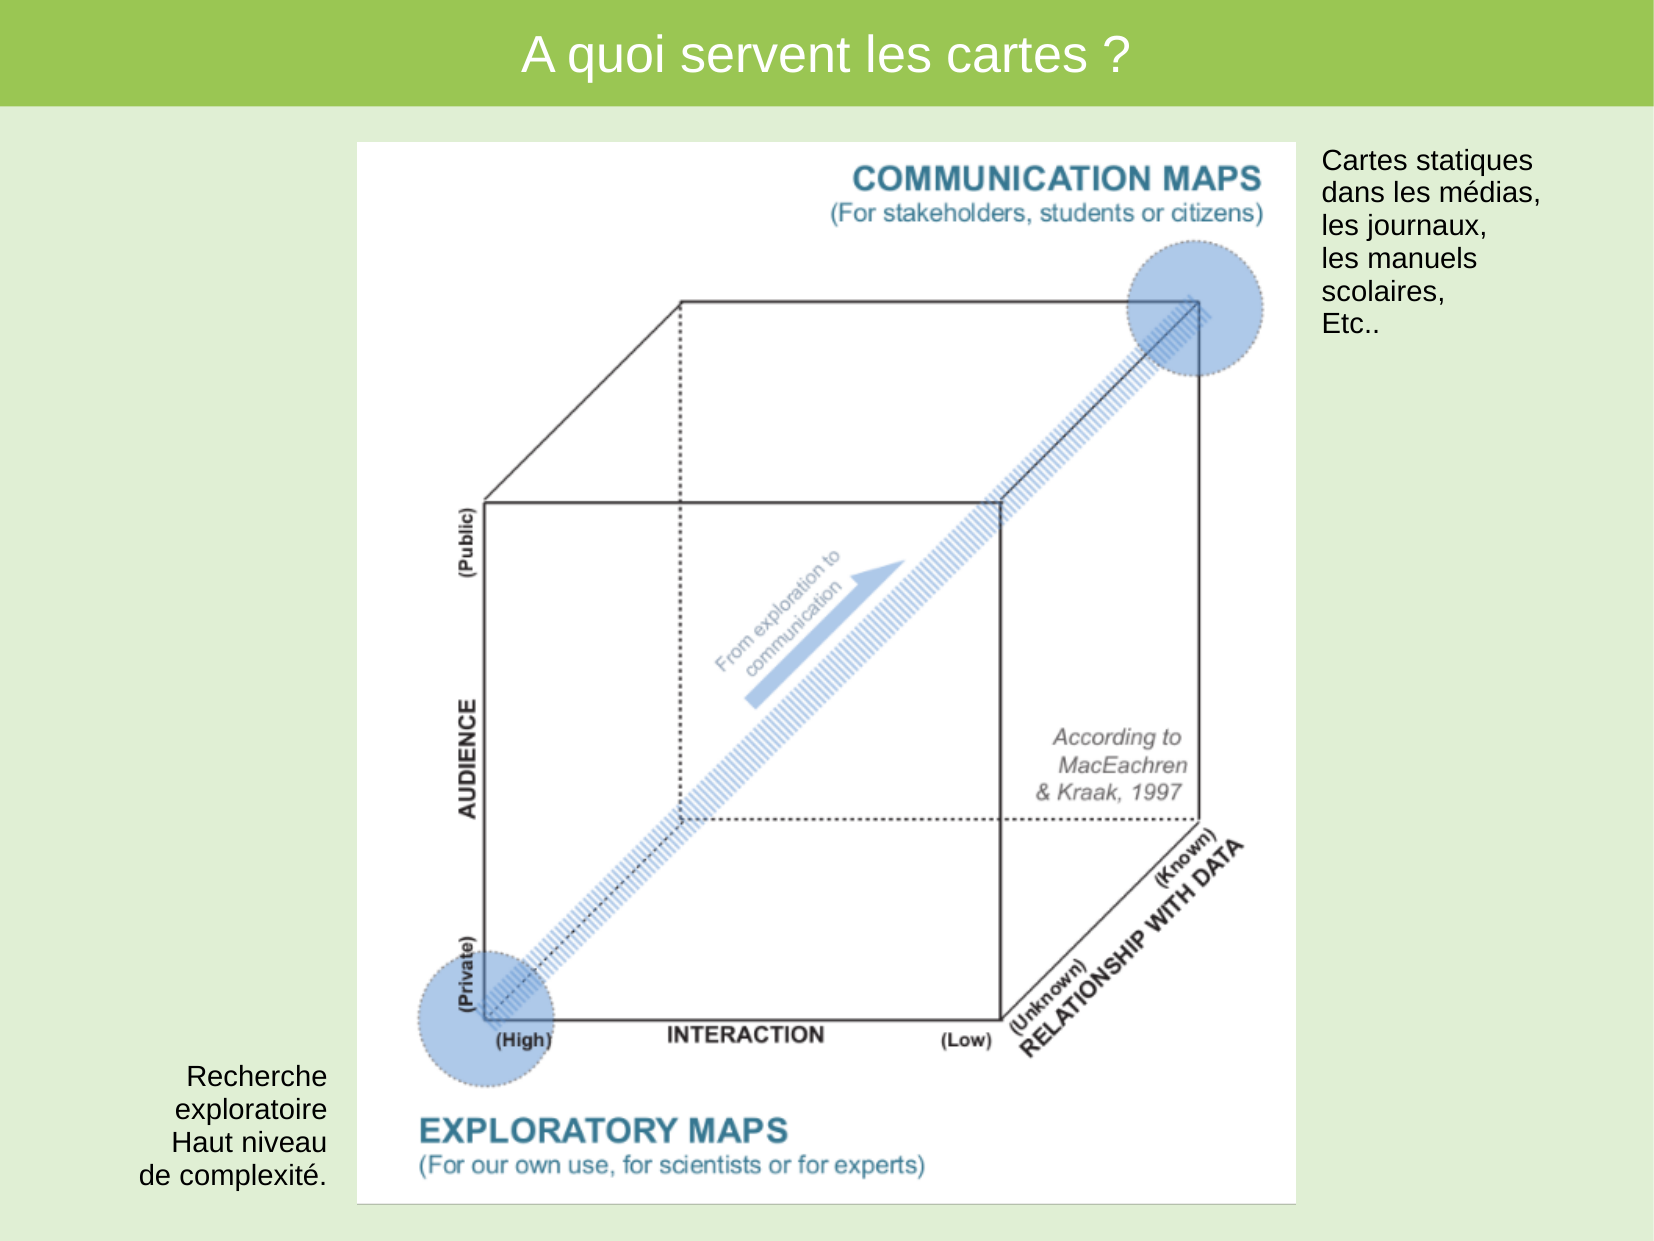

# A quoi servent les cartes ?
Cartes statiques
dans les médias,
les journaux,
les manuels
scolaires,
Etc..
Recherche
exploratoire
Haut niveau
de complexité.